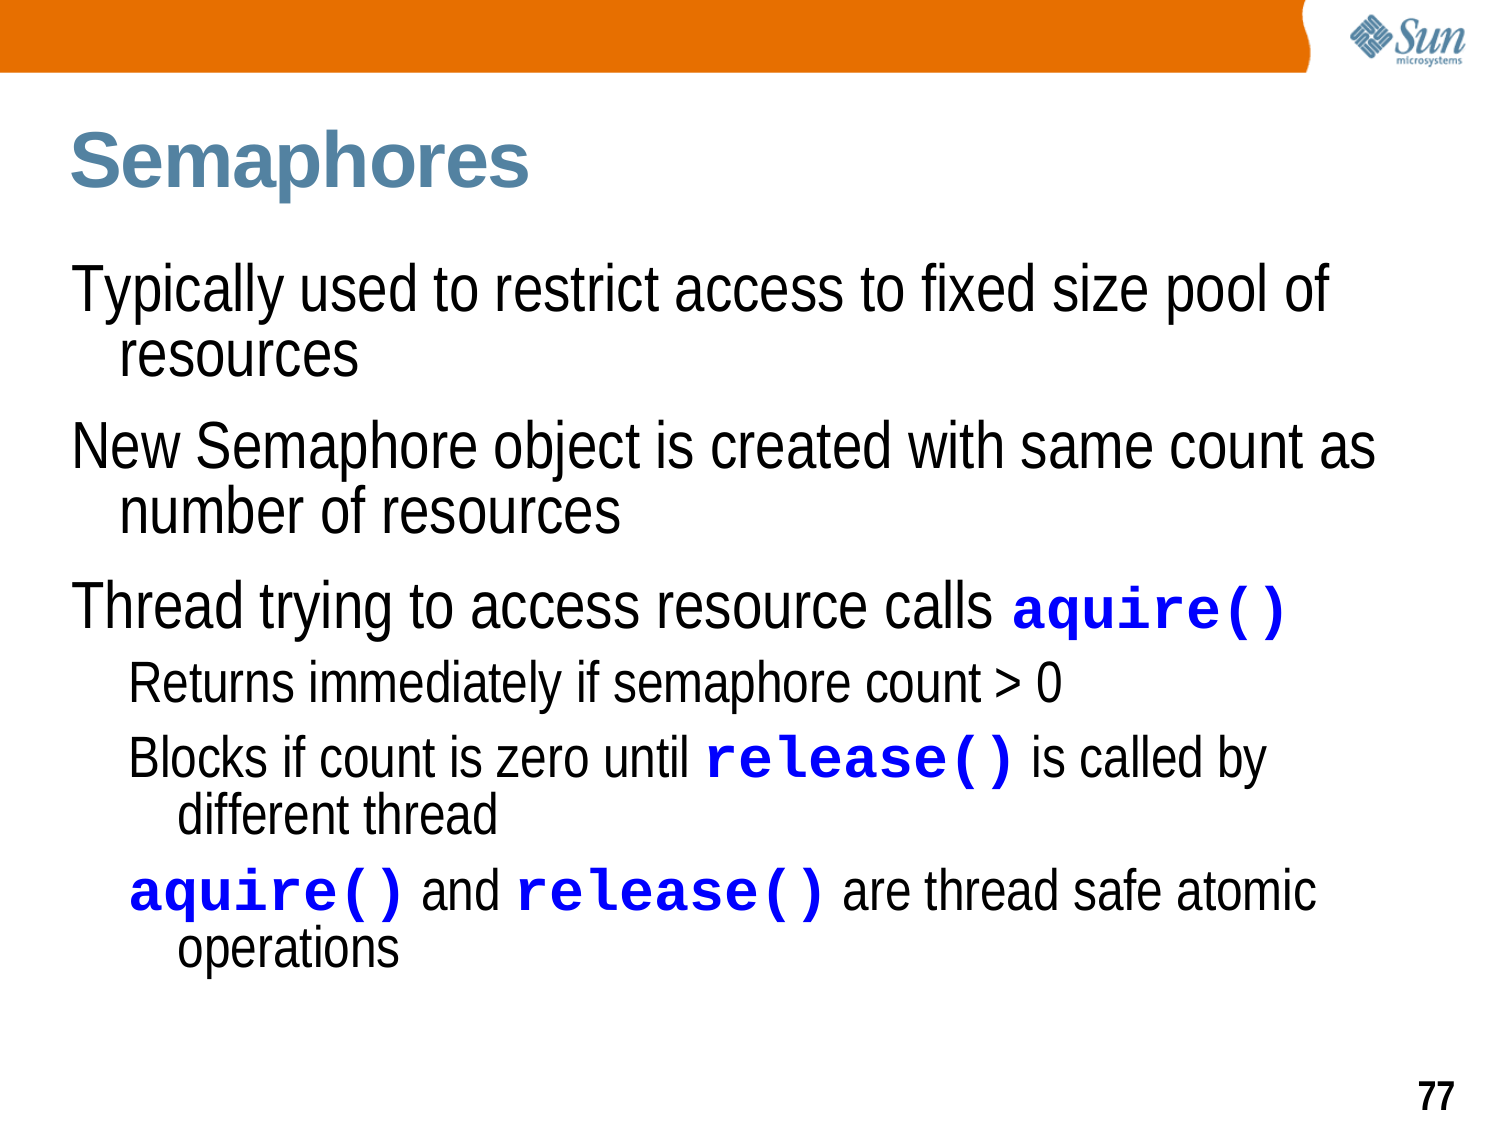

# Semaphores
Typically used to restrict access to fixed size pool of resources
New Semaphore object is created with same count as number of resources
Thread trying to access resource calls aquire()
Returns immediately if semaphore count > 0
Blocks if count is zero until release() is called by different thread
aquire() and release() are thread safe atomic operations